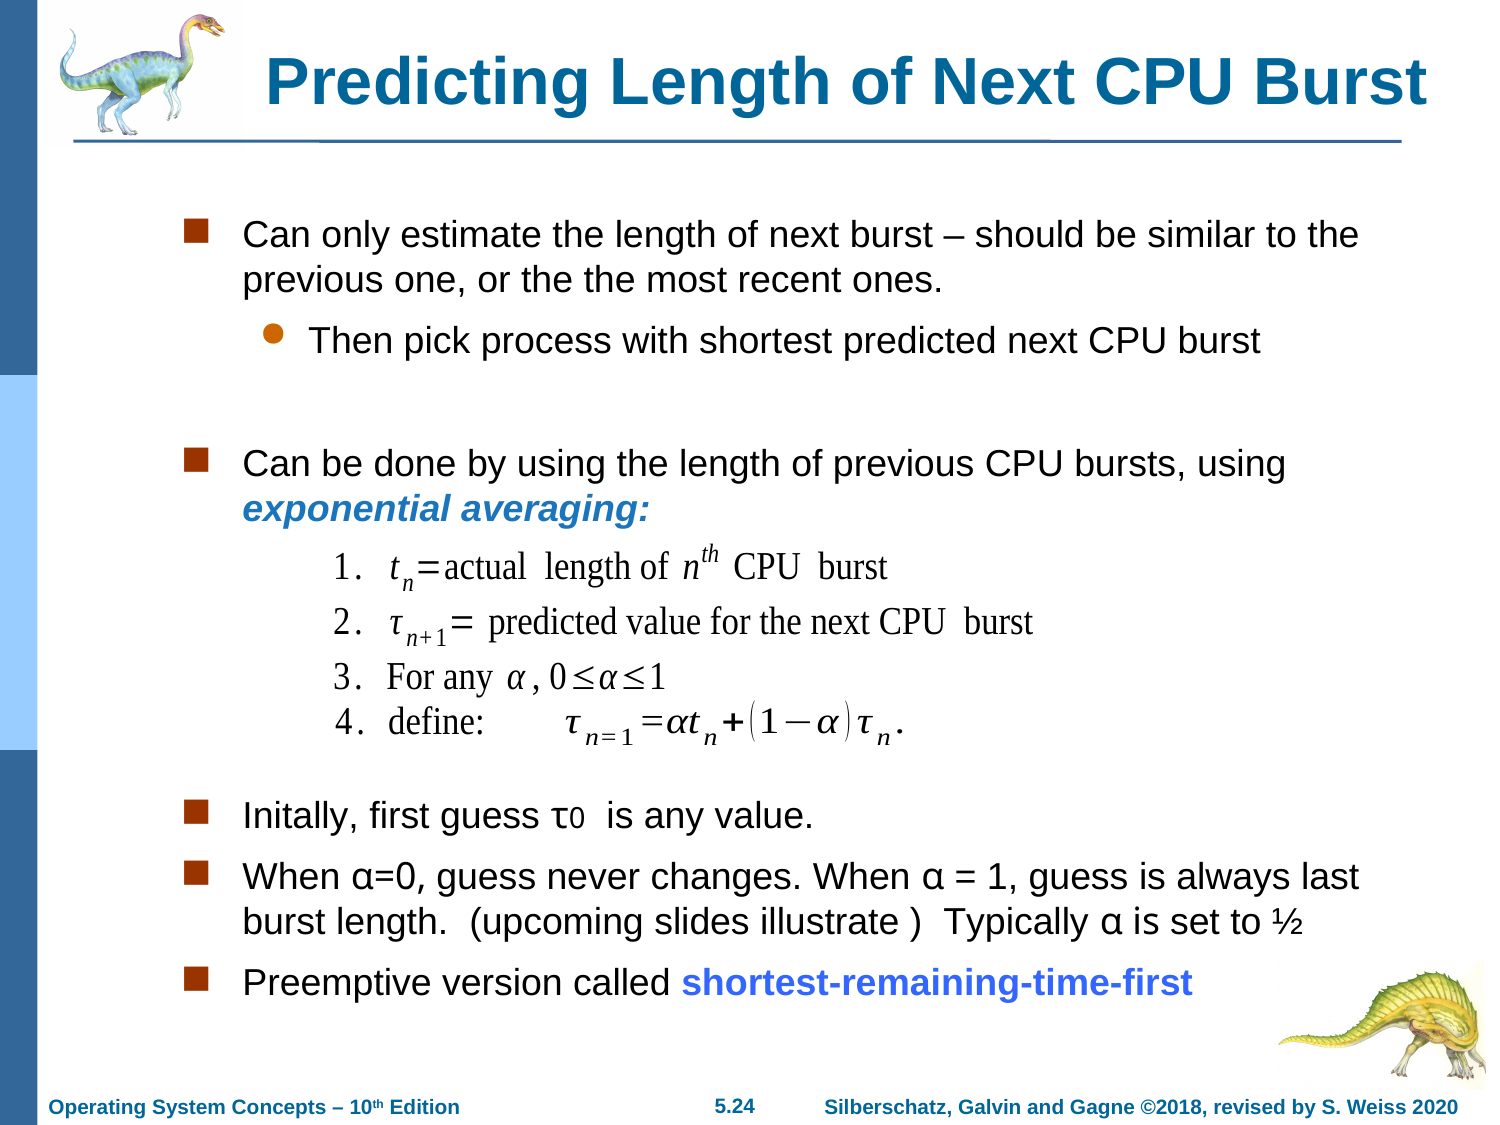

Predicting Length of Next CPU Burst
Can only estimate the length of next burst – should be similar to the previous one, or the the most recent ones.
Then pick process with shortest predicted next CPU burst
Can be done by using the length of previous CPU bursts, using exponential averaging:
Initally, first guess τ0 is any value.
When α=0, guess never changes. When α = 1, guess is always last burst length. (upcoming slides illustrate ) Typically α is set to ½
Preemptive version called shortest-remaining-time-first